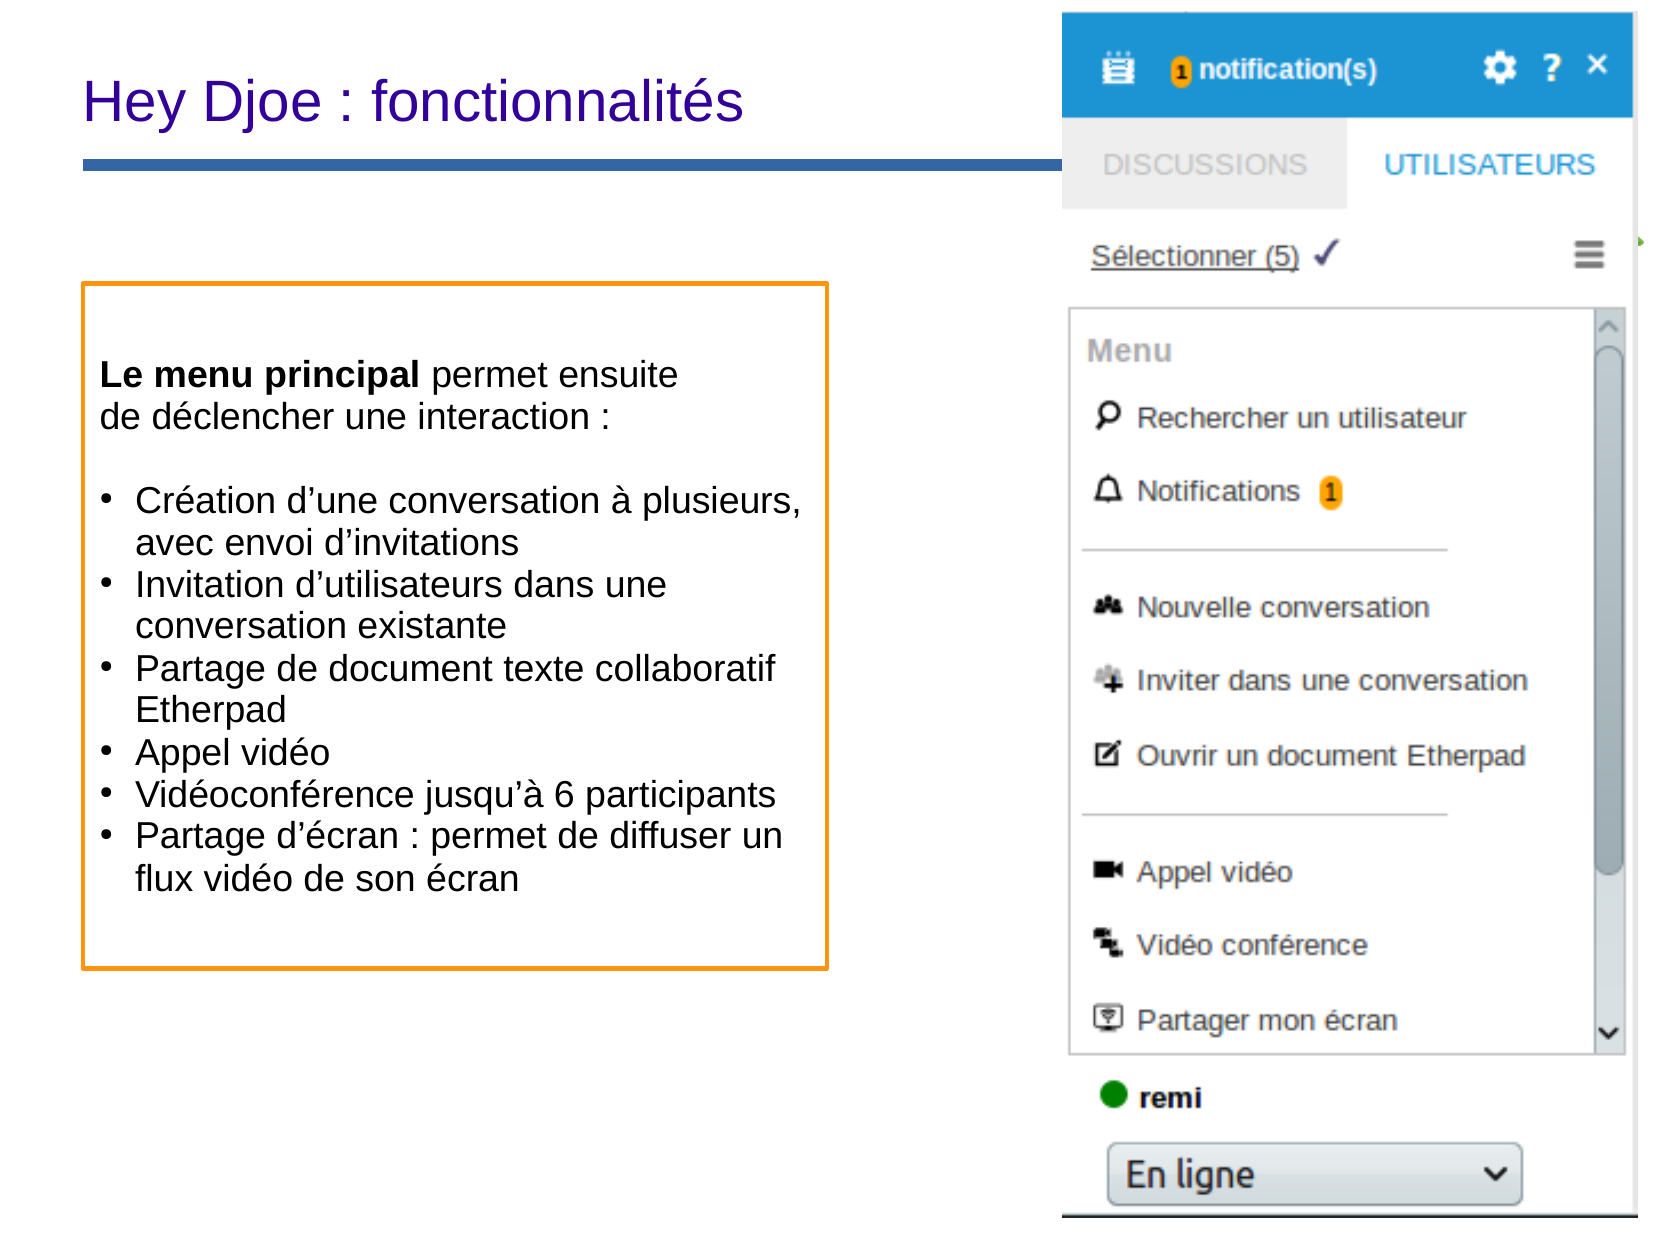

# Hey Djoe : fonctionnalités
Le menu principal permet ensuite
de déclencher une interaction :
Création d’une conversation à plusieurs,
avec envoi d’invitations
Invitation d’utilisateurs dans une
conversation existante
Partage de document texte collaboratif
Etherpad
Appel vidéo
Vidéoconférence jusqu’à 6 participants
Partage d’écran : permet de diffuser un
flux vidéo de son écran
20